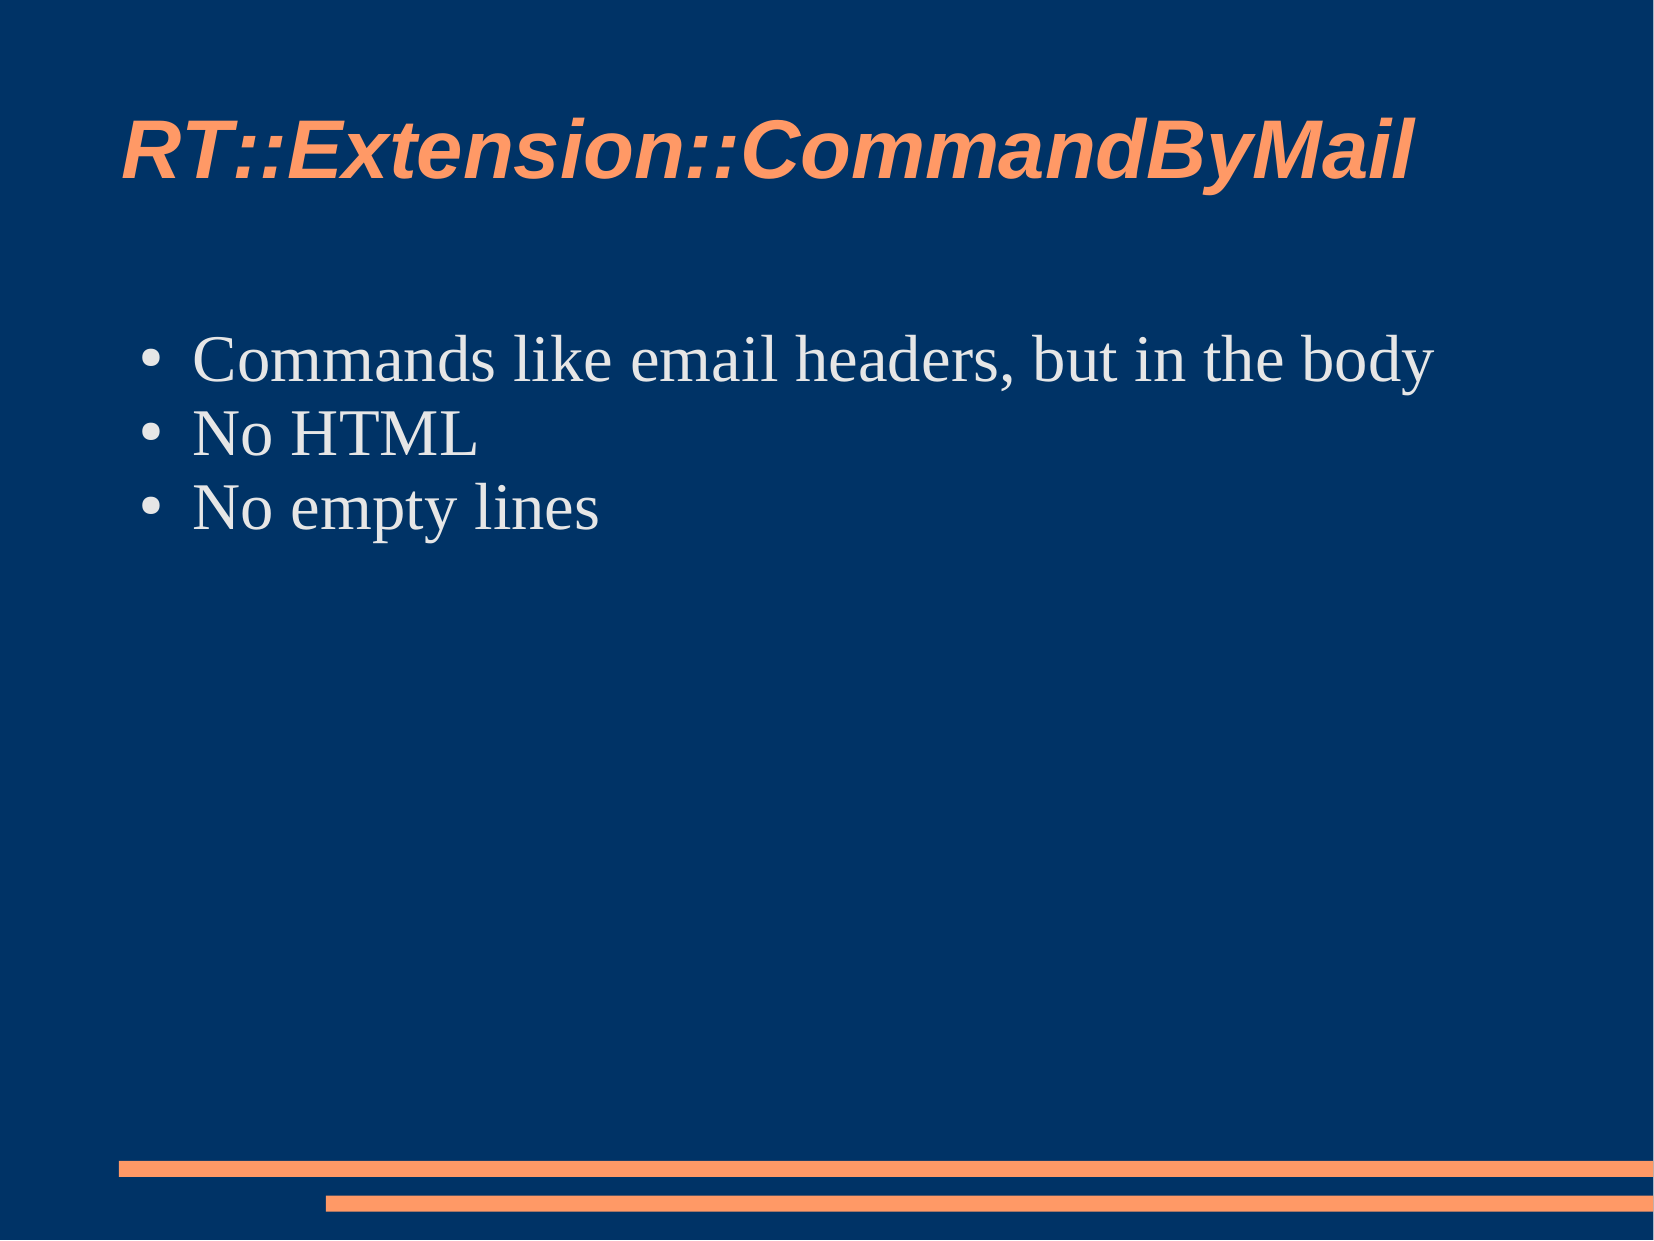

# RT::Extension::CommandByMail
Commands like email headers, but in the body
No HTML
No empty lines